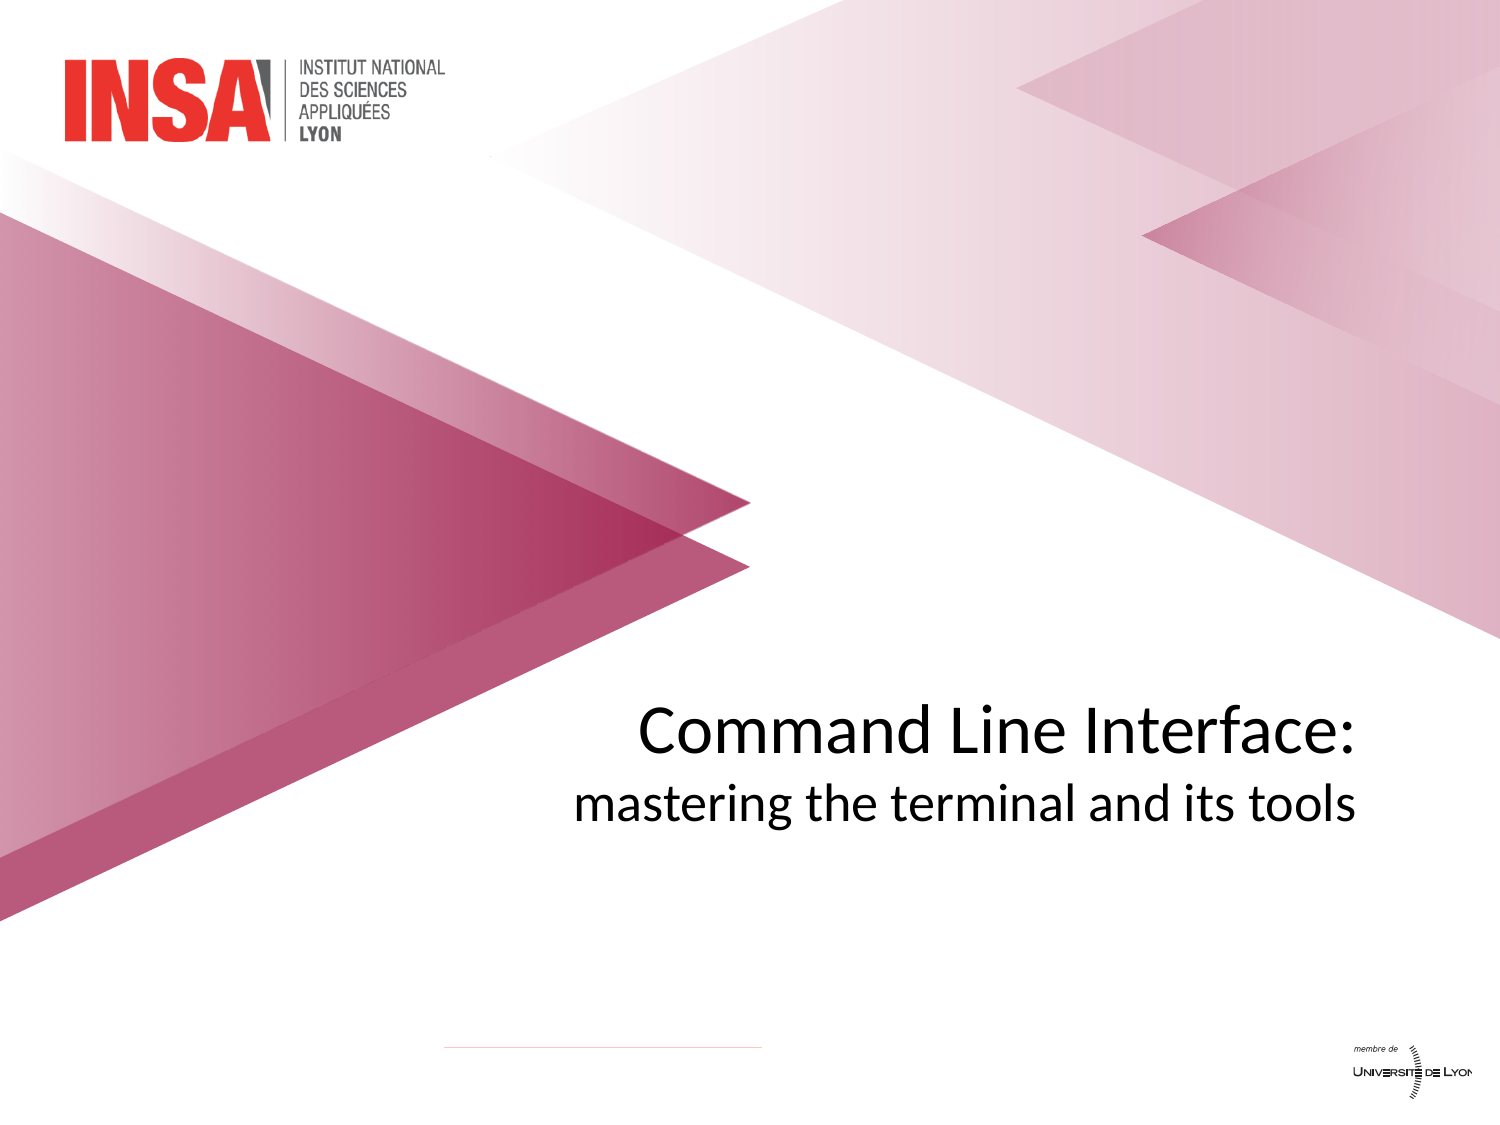

# Command Line Interface: mastering the terminal and its tools